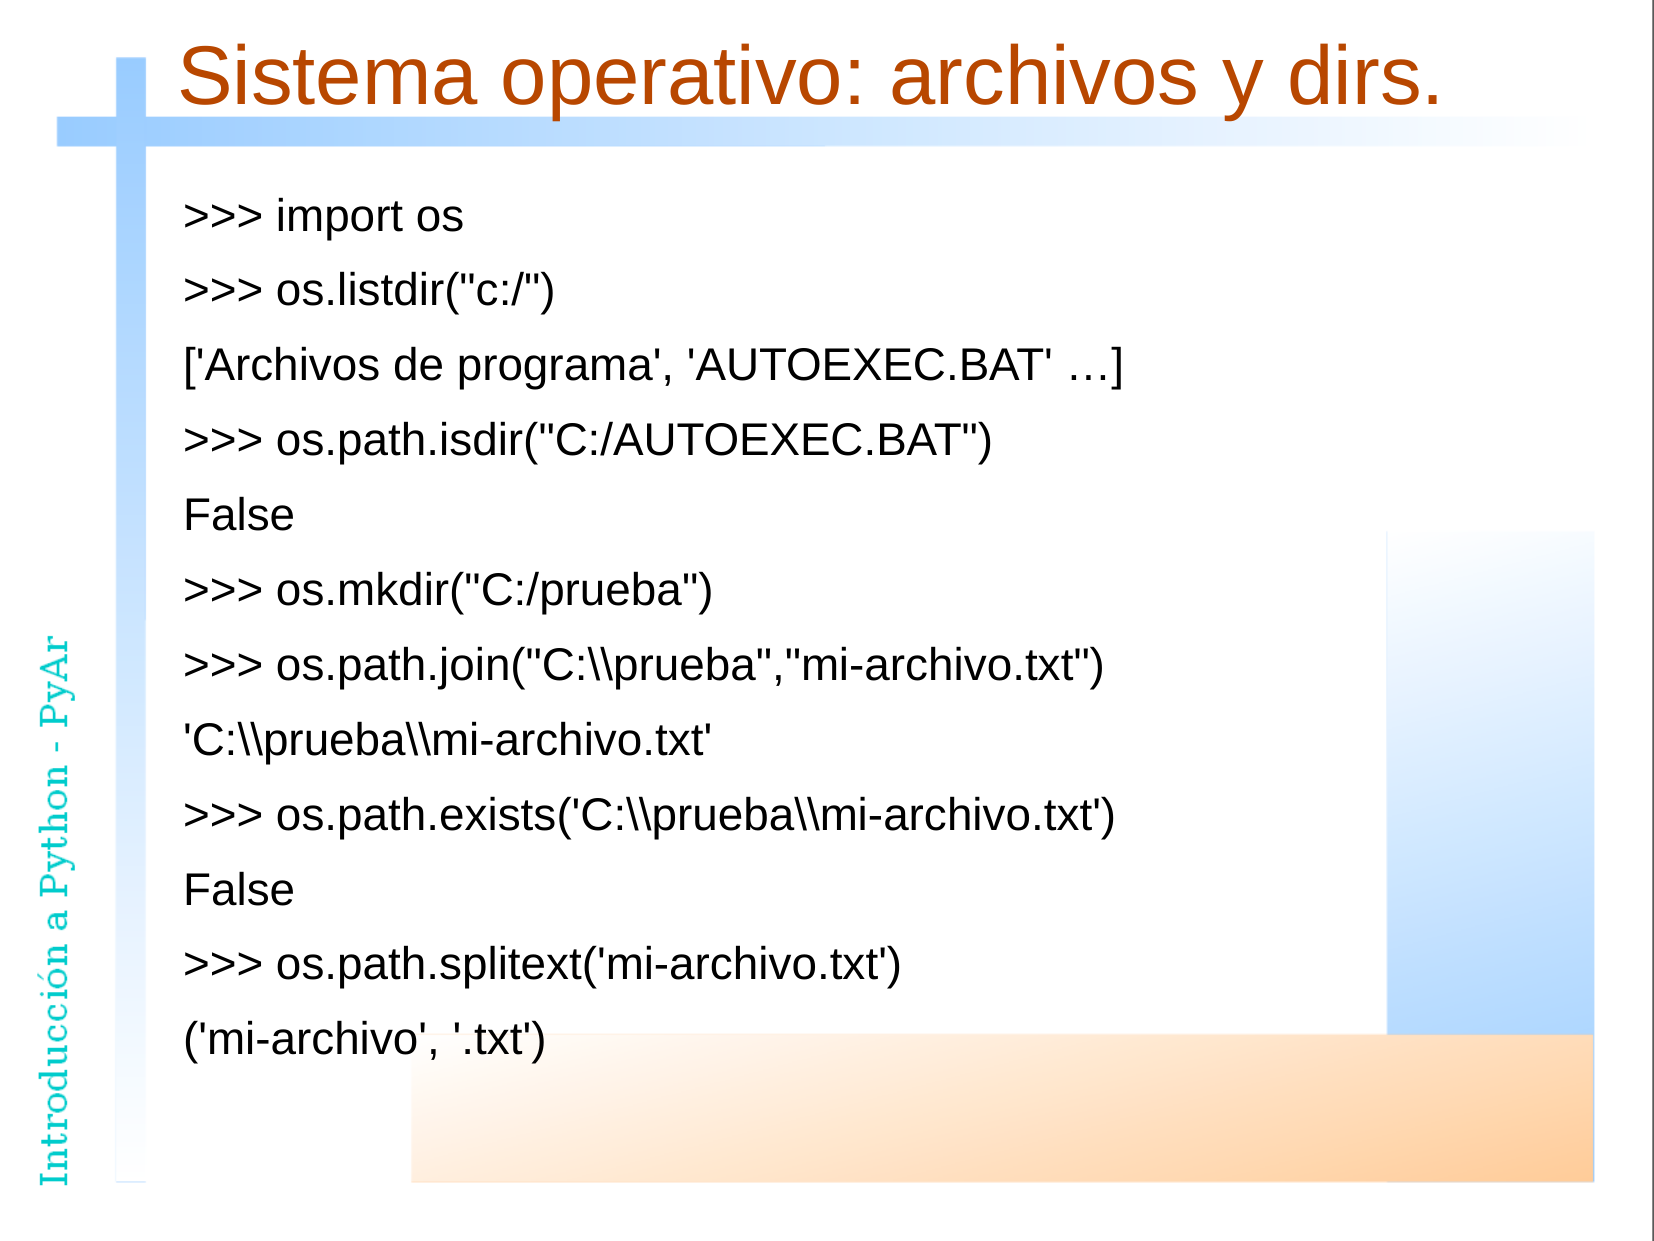

# Sistema operativo: archivos y dirs.
>>> import os
>>> os.listdir("c:/")
['Archivos de programa', 'AUTOEXEC.BAT' …]
>>> os.path.isdir("C:/AUTOEXEC.BAT")
False
>>> os.mkdir("C:/prueba")
>>> os.path.join("C:\\prueba","mi-archivo.txt")
'C:\\prueba\\mi-archivo.txt'
>>> os.path.exists('C:\\prueba\\mi-archivo.txt')
False
>>> os.path.splitext('mi-archivo.txt')
('mi-archivo', '.txt')